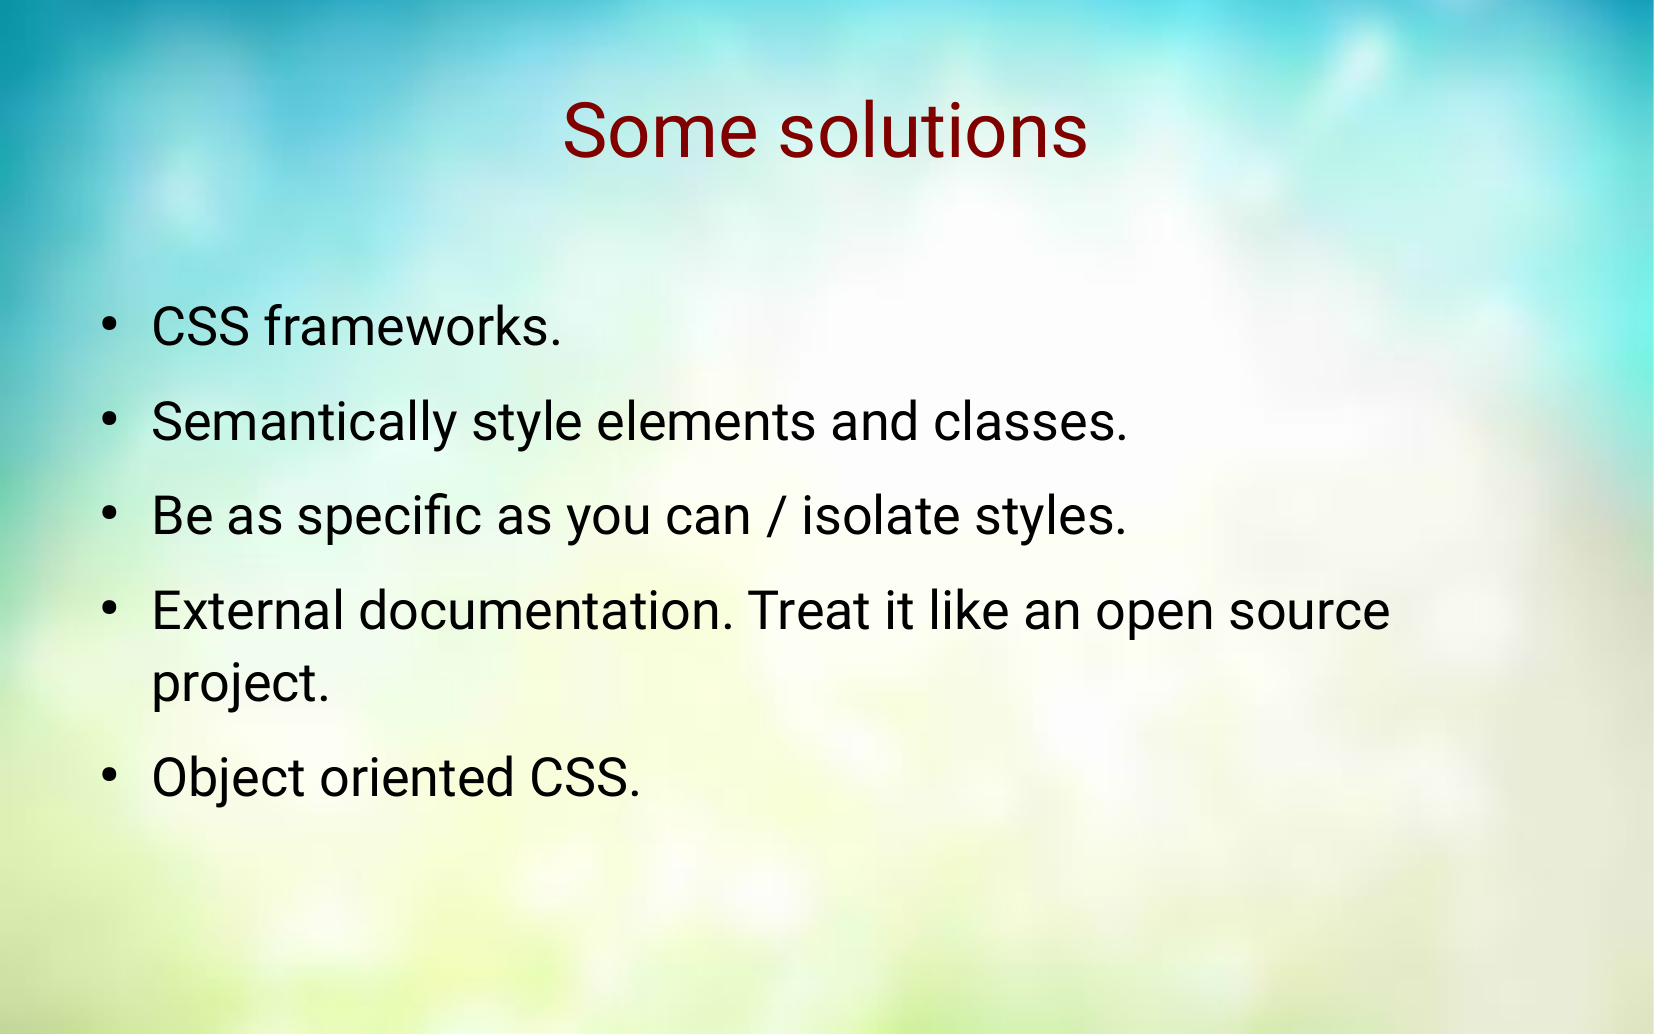

# Some solutions
CSS frameworks.
Semantically style elements and classes.
Be as specific as you can / isolate styles.
External documentation. Treat it like an open source project.
Object oriented CSS.